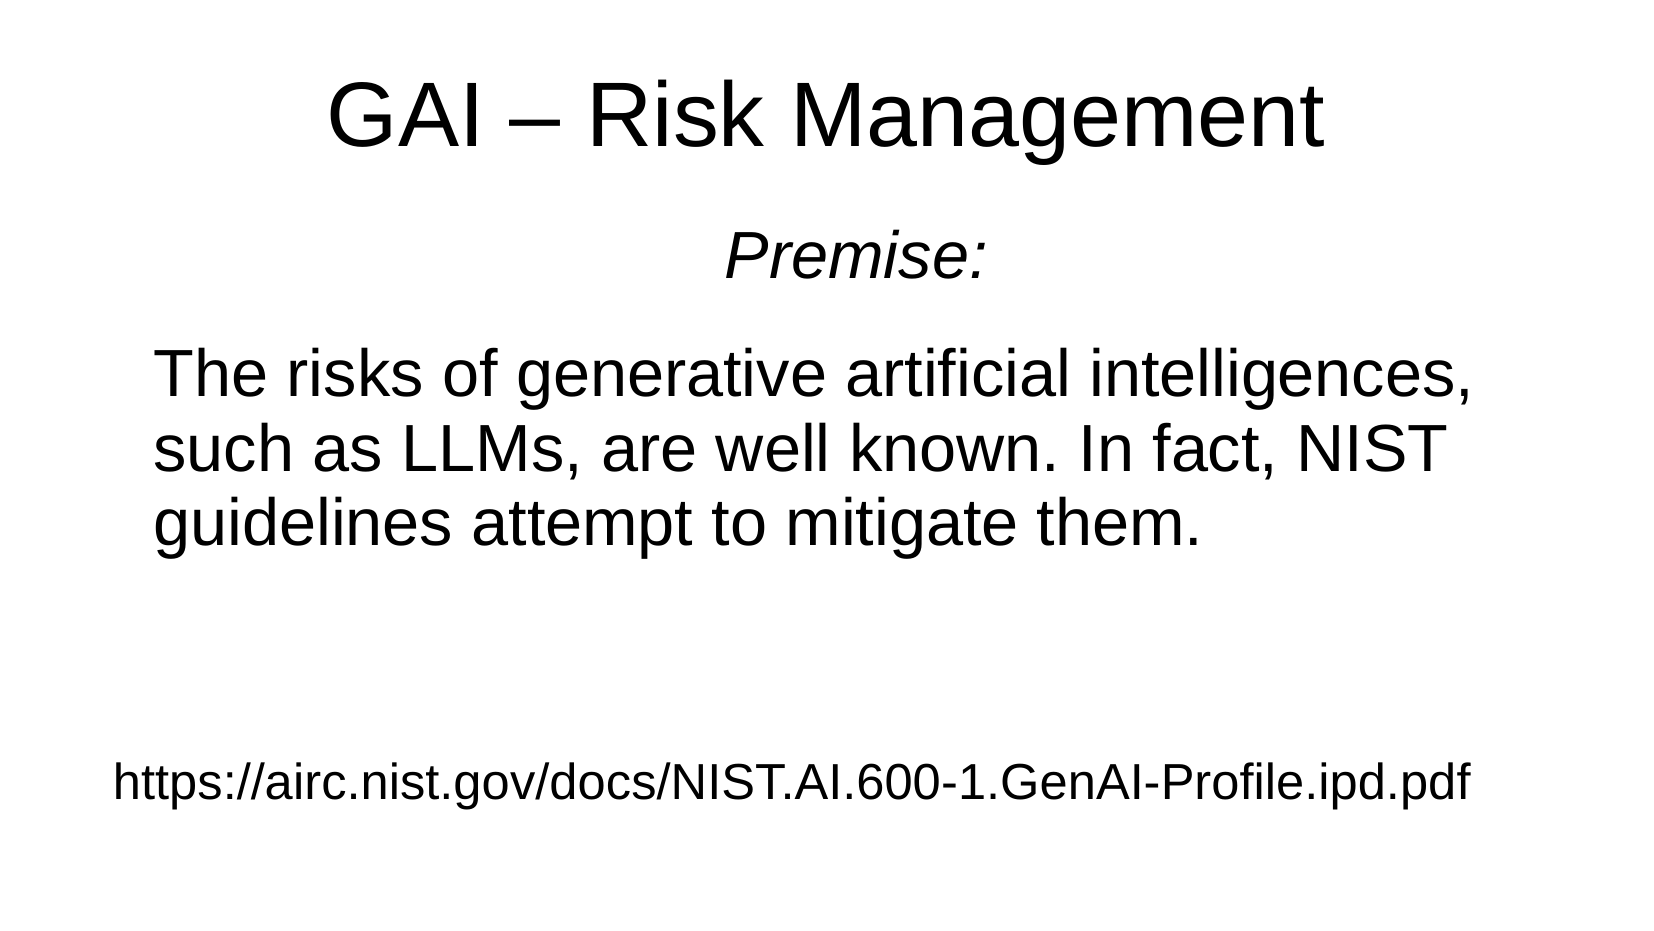

# GAI – Risk Management
Premise:
The risks of generative artificial intelligences, such as LLMs, are well known. In fact, NIST guidelines attempt to mitigate them.
https://airc.nist.gov/docs/NIST.AI.600-1.GenAI-Profile.ipd.pdf